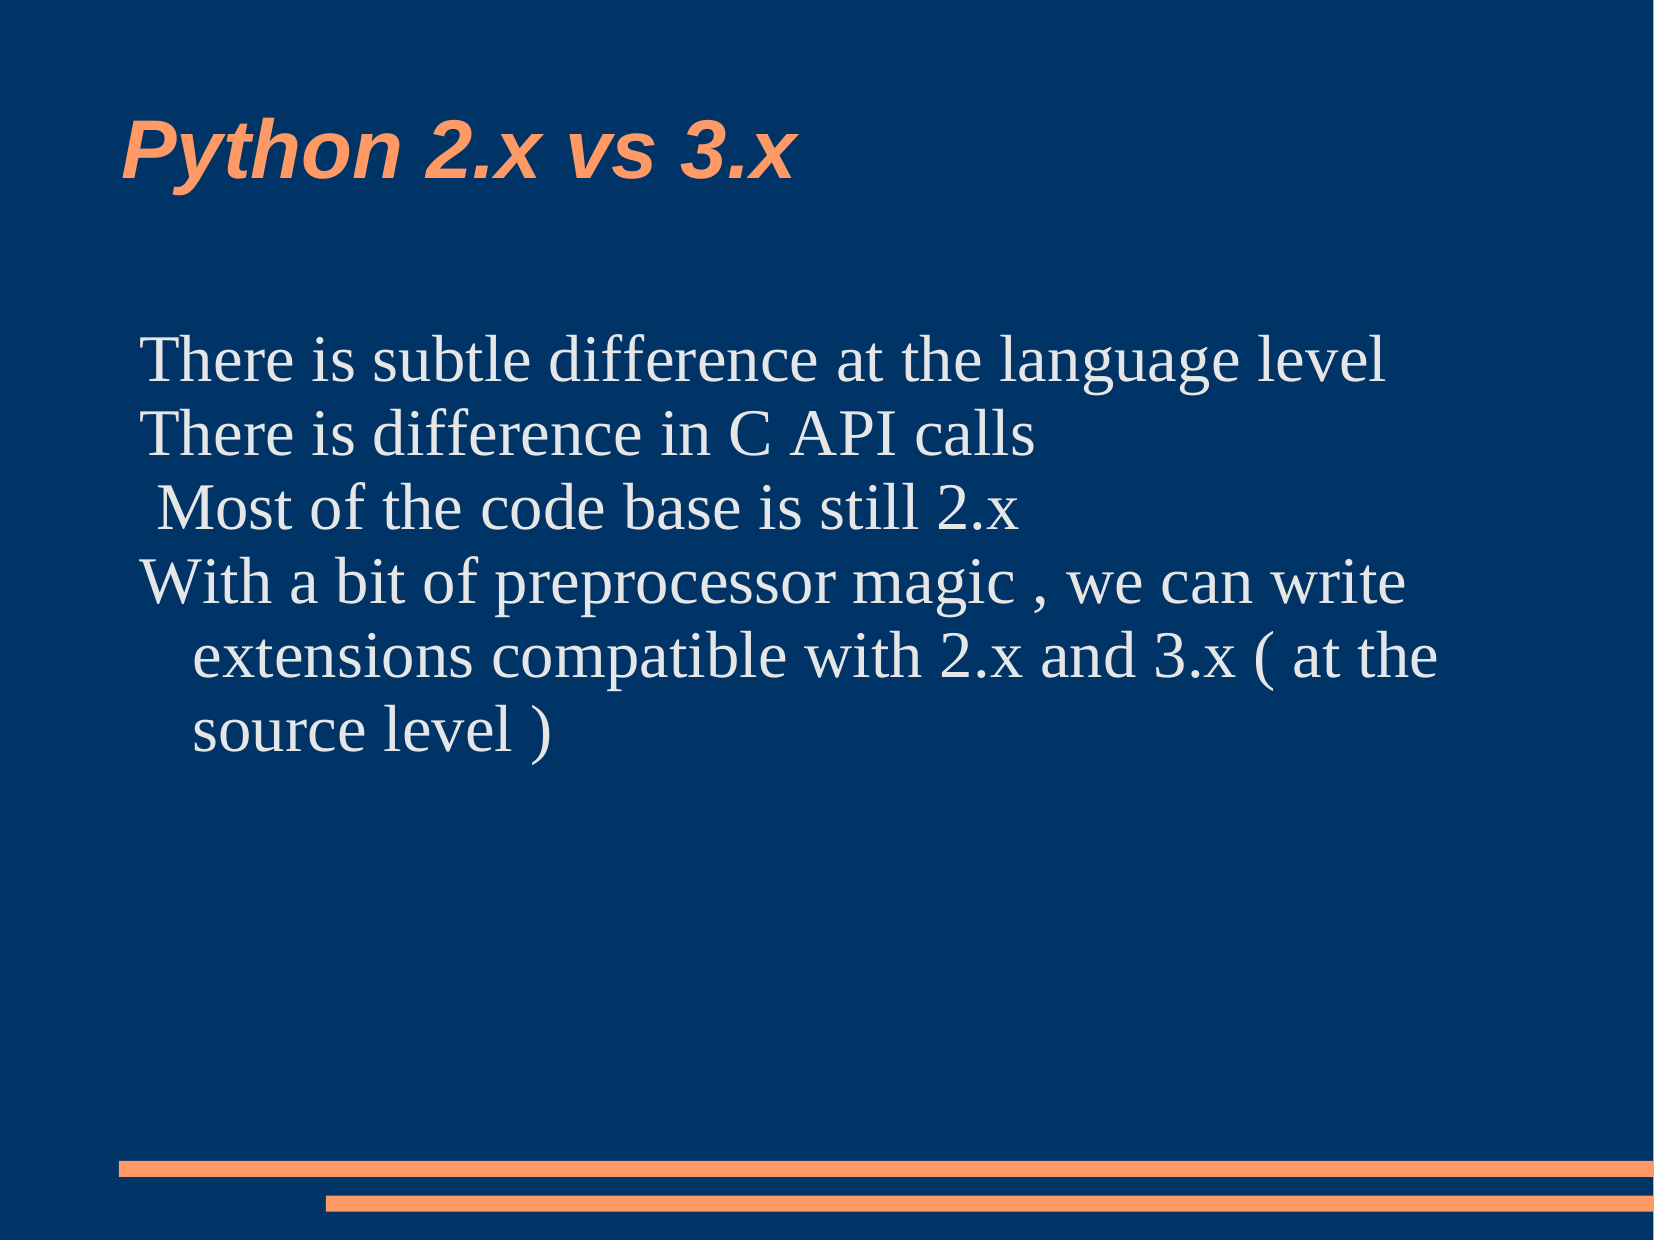

# Python 2.x vs 3.x
There is subtle difference at the language level
There is difference in C API calls
 Most of the code base is still 2.x
With a bit of preprocessor magic , we can write extensions compatible with 2.x and 3.x ( at the source level )